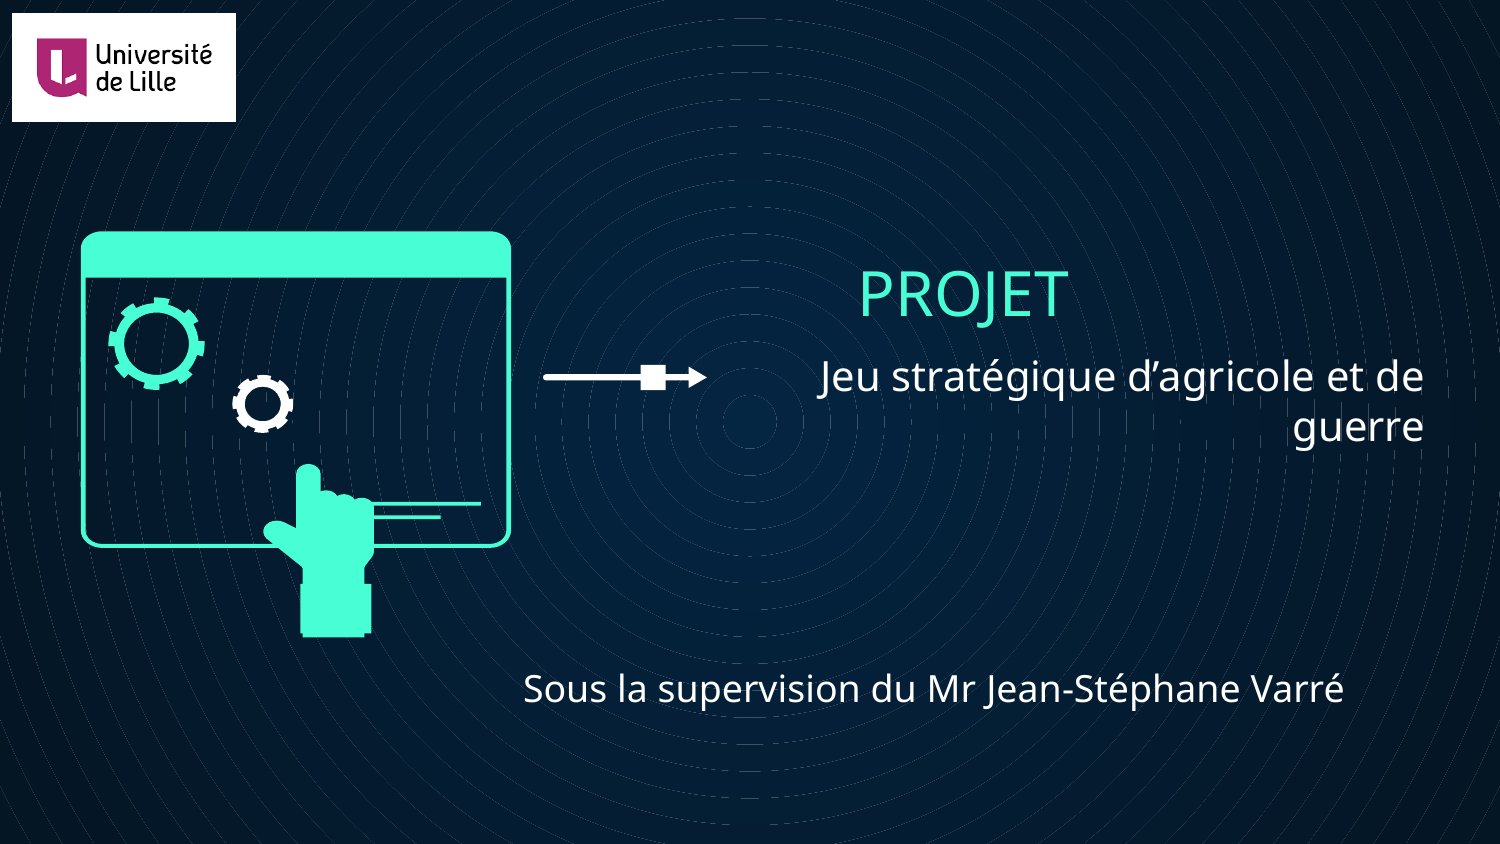

# PROJET
Jeu stratégique d’agricole et de guerre
Sous la supervision du Mr Jean-Stéphane Varré